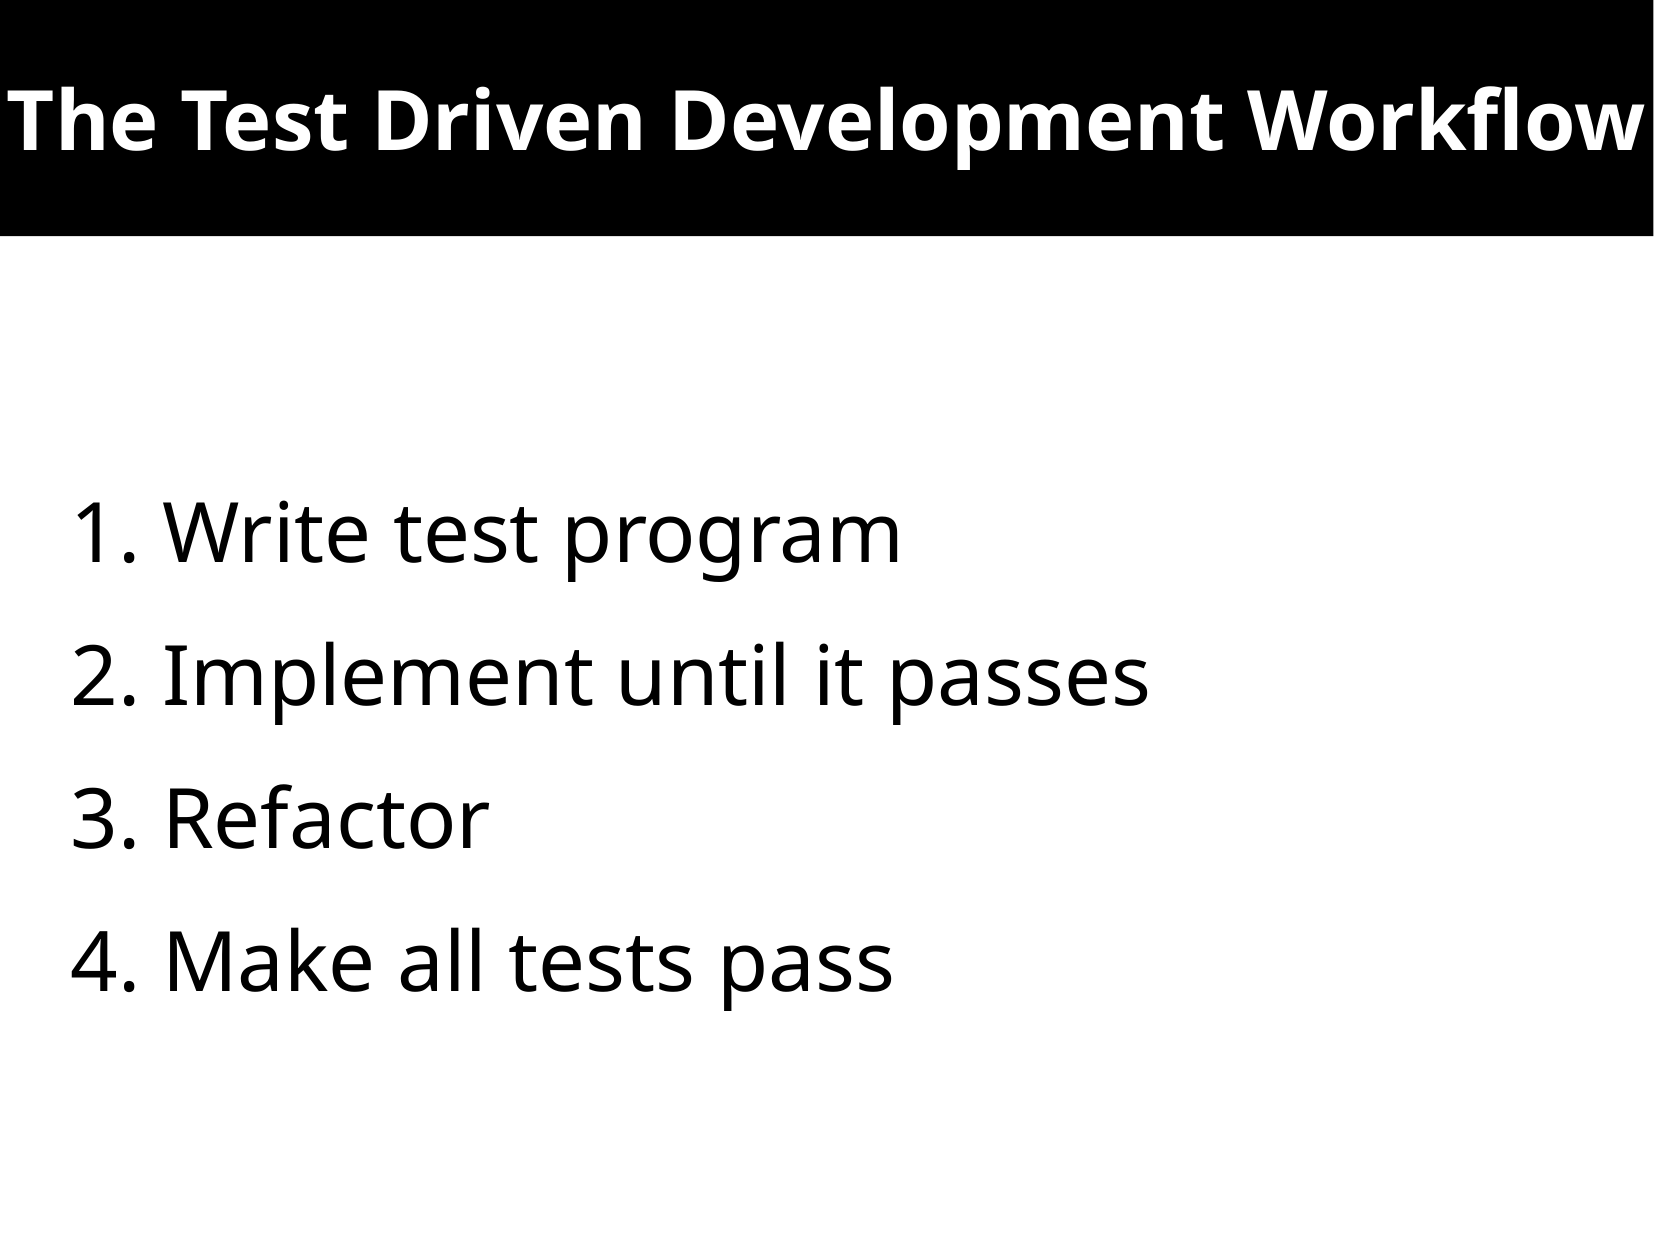

# The Test Driven Development Workflow
1. Write test program
2. Implement until it passes
3. Refactor
4. Make all tests pass